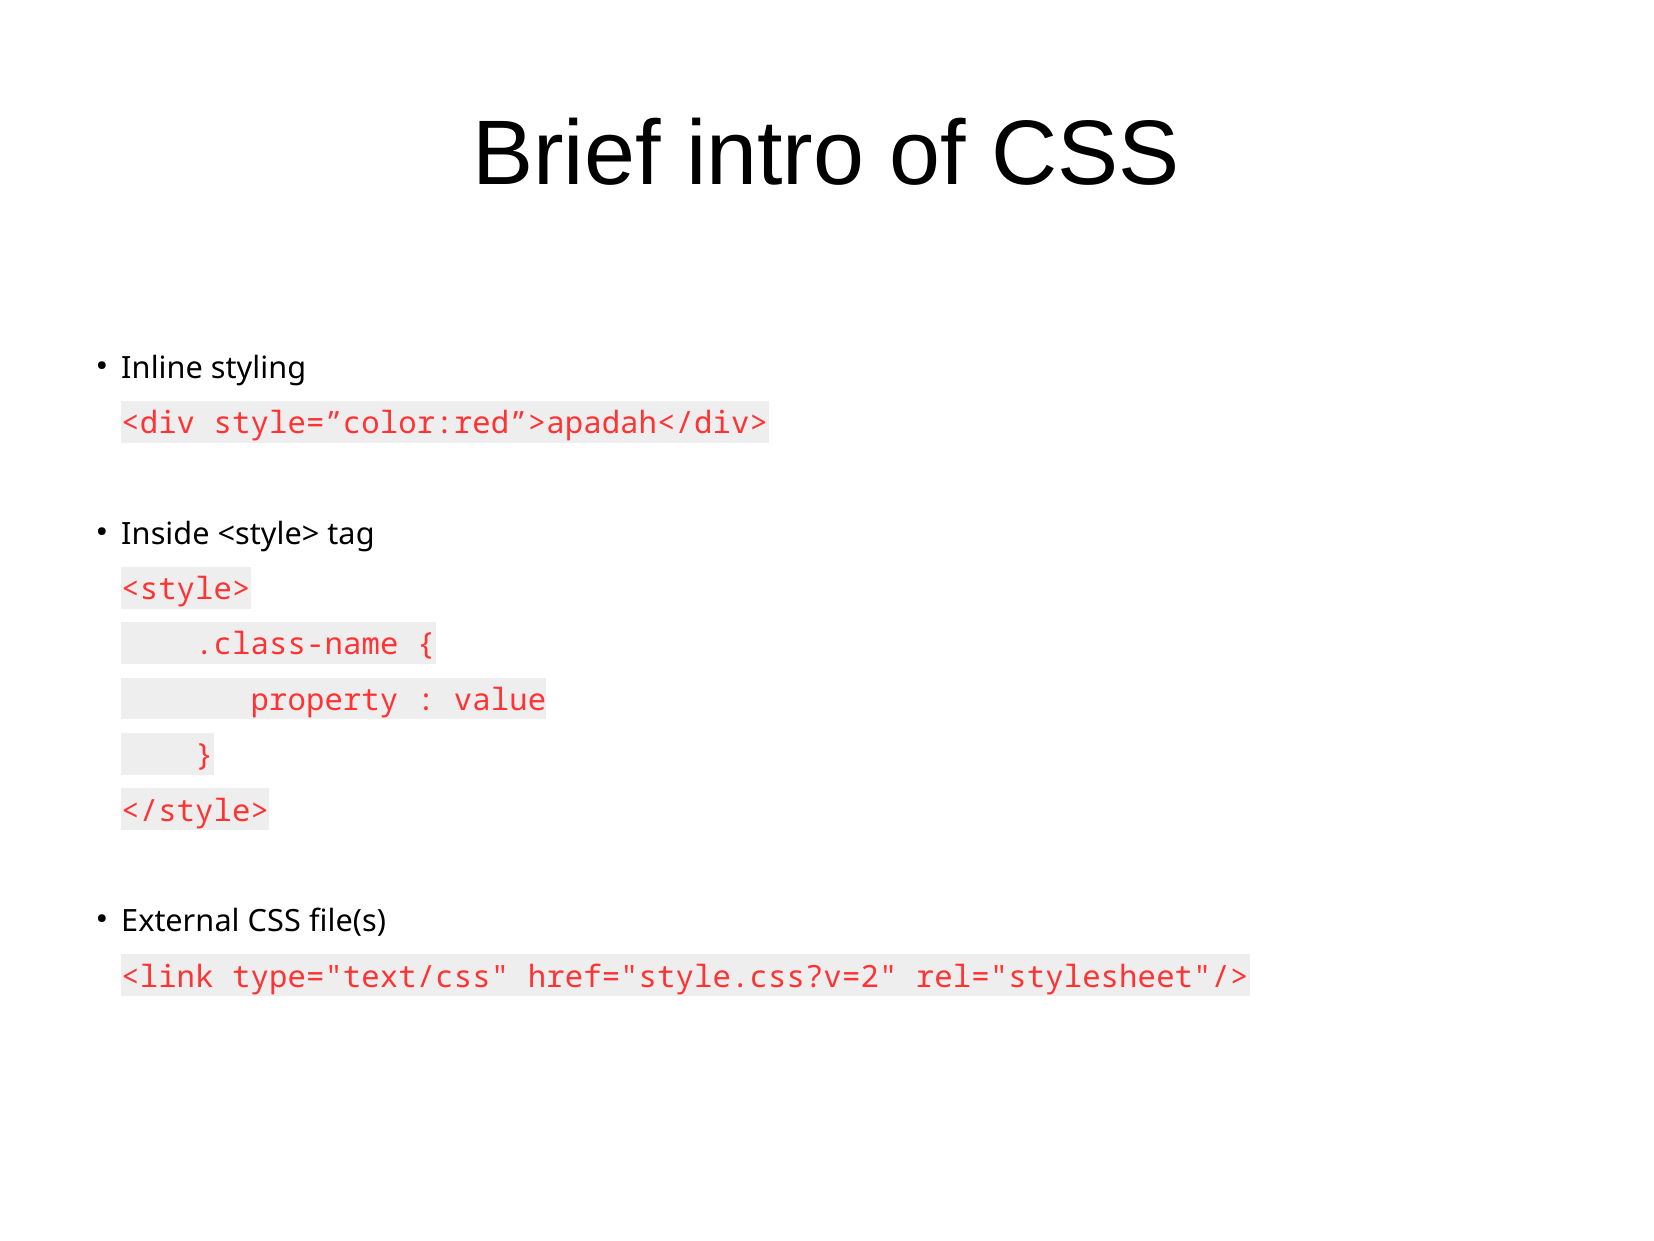

# Brief intro of CSS
Inline styling
<div style=”color:red”>apadah</div>
Inside <style> tag
<style>
 .class-name {
 property : value
 }
</style>
External CSS file(s)
<link type="text/css" href="style.css?v=2" rel="stylesheet"/>